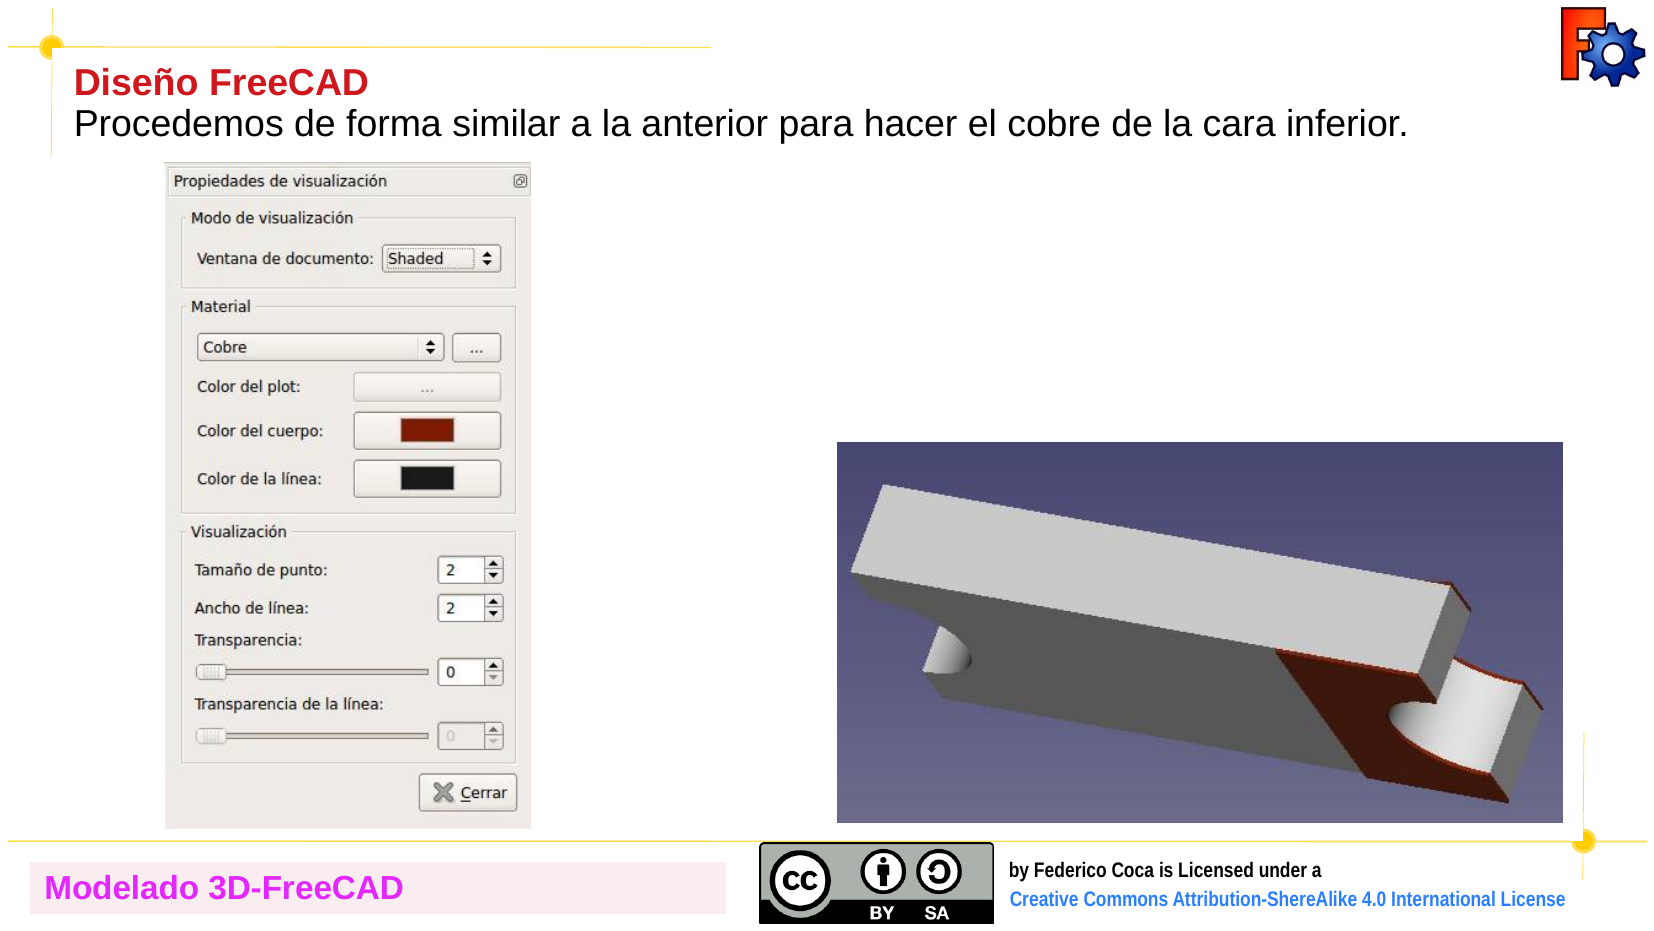

Diseño FreeCAD
Procedemos de forma similar a la anterior para hacer el cobre de la cara inferior.
Modelado 3D-FreeCAD